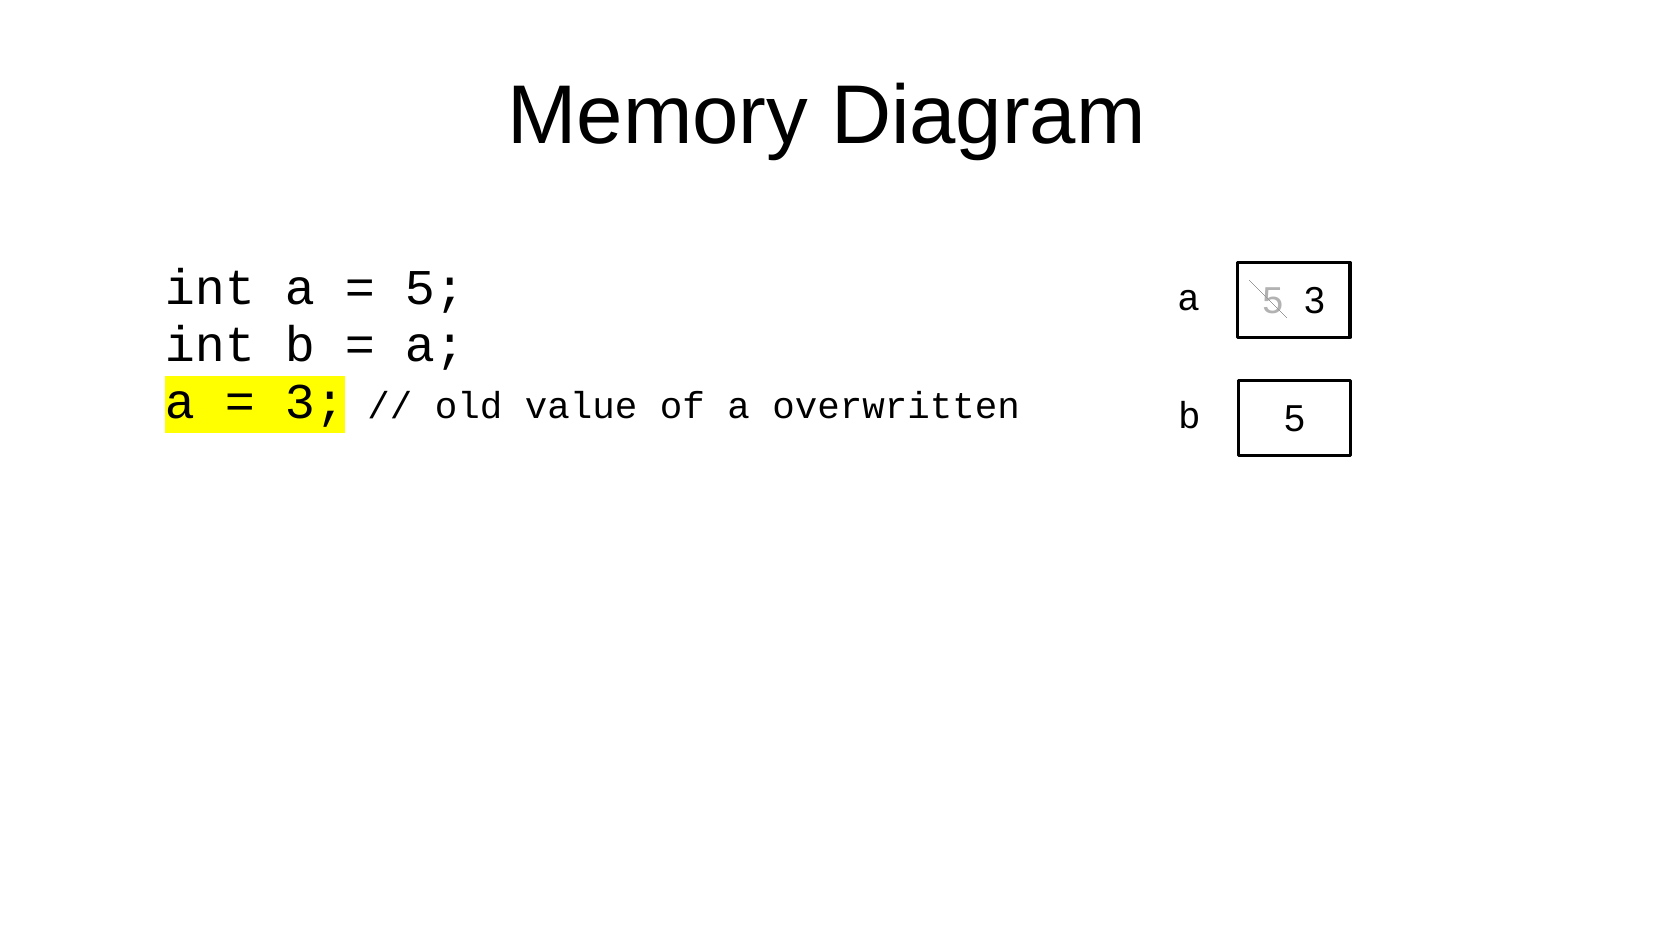

# Memory Diagram
int a = 5;
int b = a;
a = 3; // old value of a overwritten
5 3
a
5
b